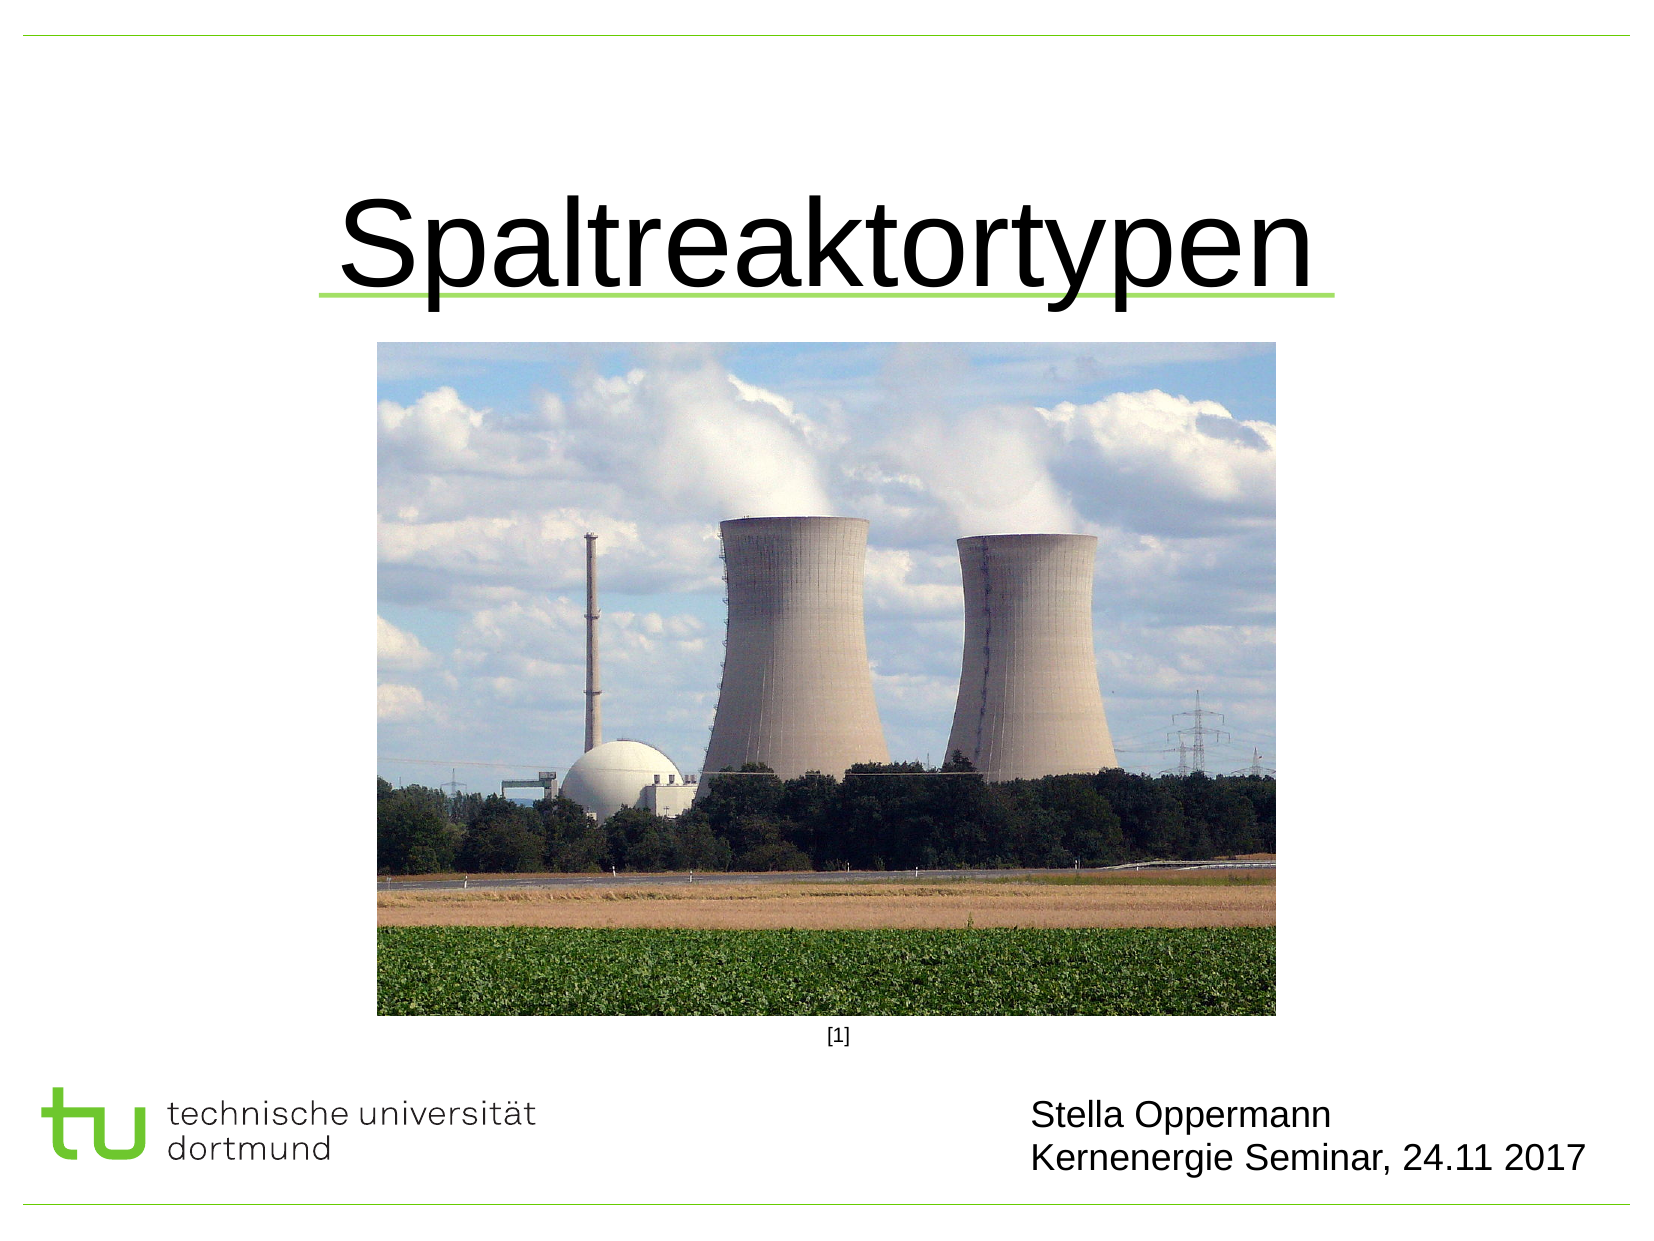

Spaltreaktortypen
[1]
Stella Oppermann
Kernenergie Seminar, 24.11 2017